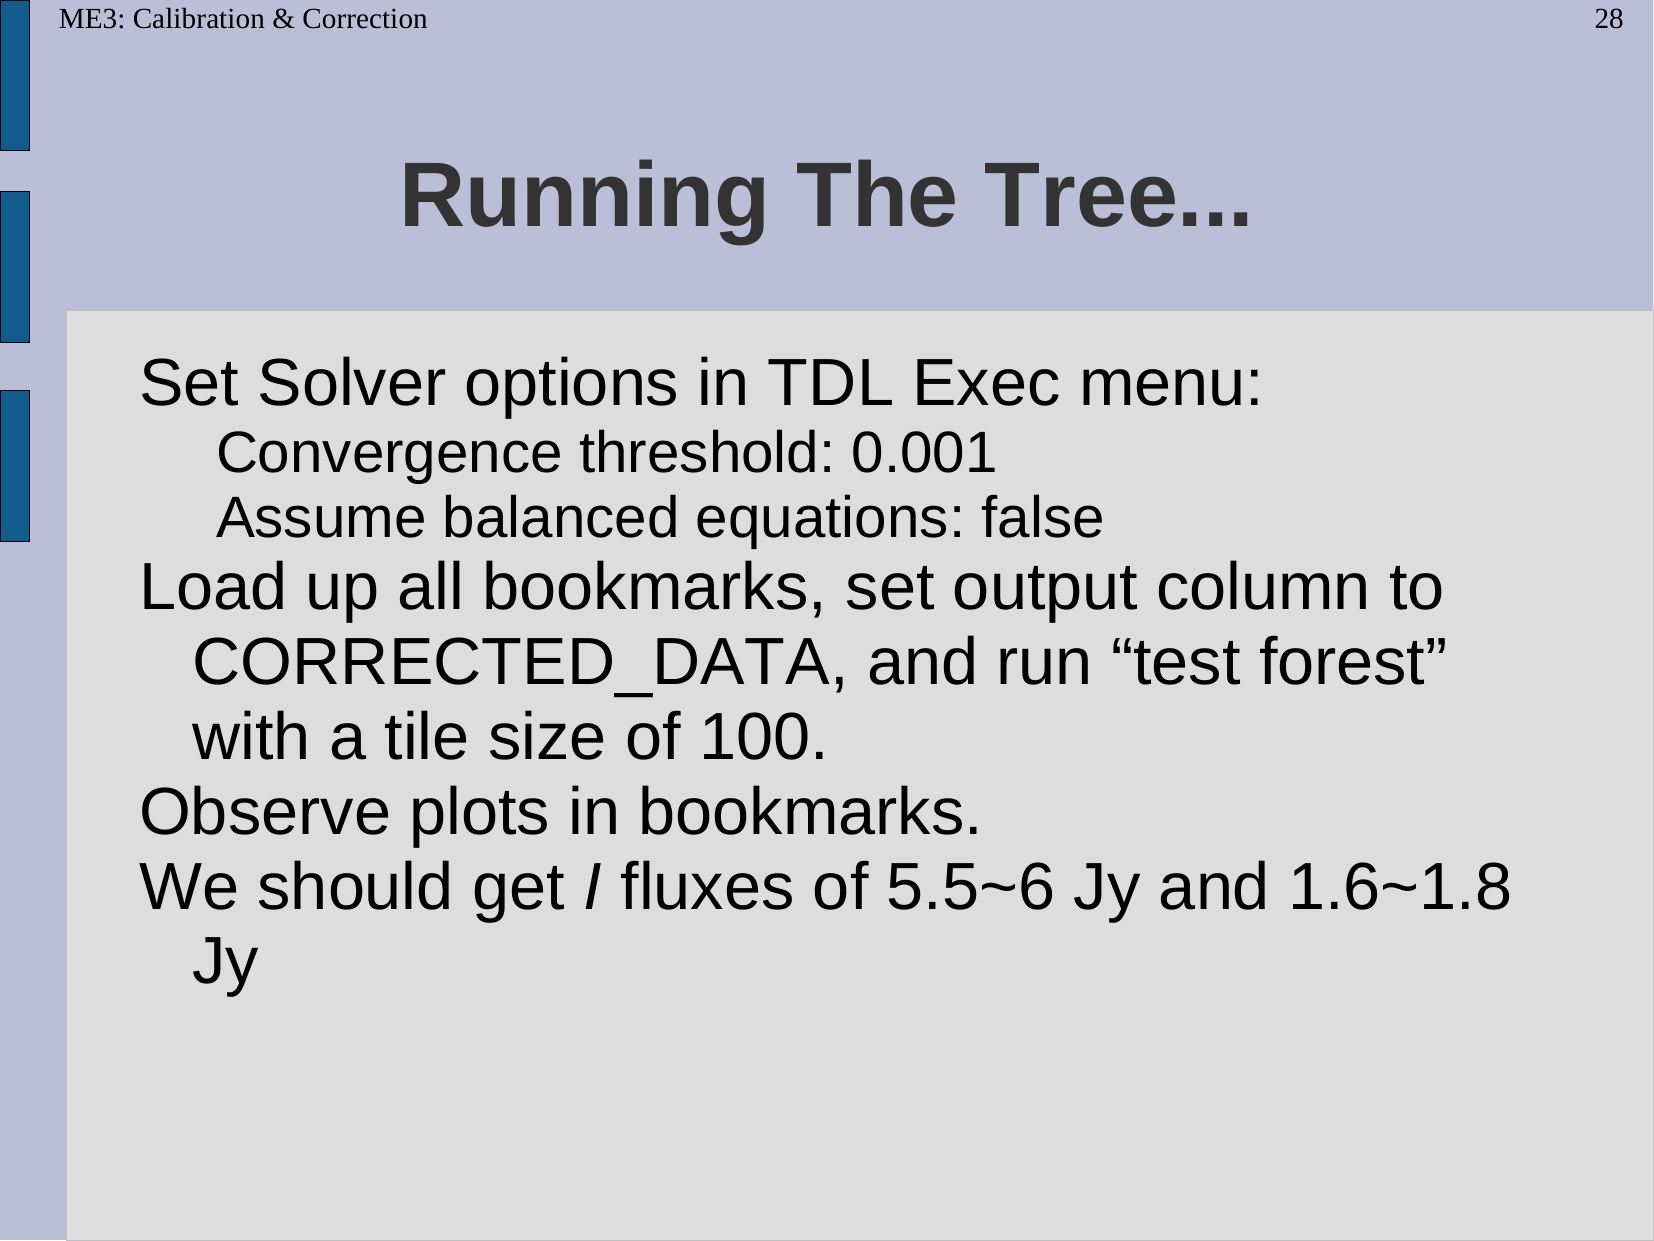

ME3: Calibration & Correction
28
# Running The Tree...
Set Solver options in TDL Exec menu:
Convergence threshold: 0.001
Assume balanced equations: false
Load up all bookmarks, set output column to CORRECTED_DATA, and run “test forest” with a tile size of 100.
Observe plots in bookmarks.
We should get I fluxes of 5.5~6 Jy and 1.6~1.8 Jy